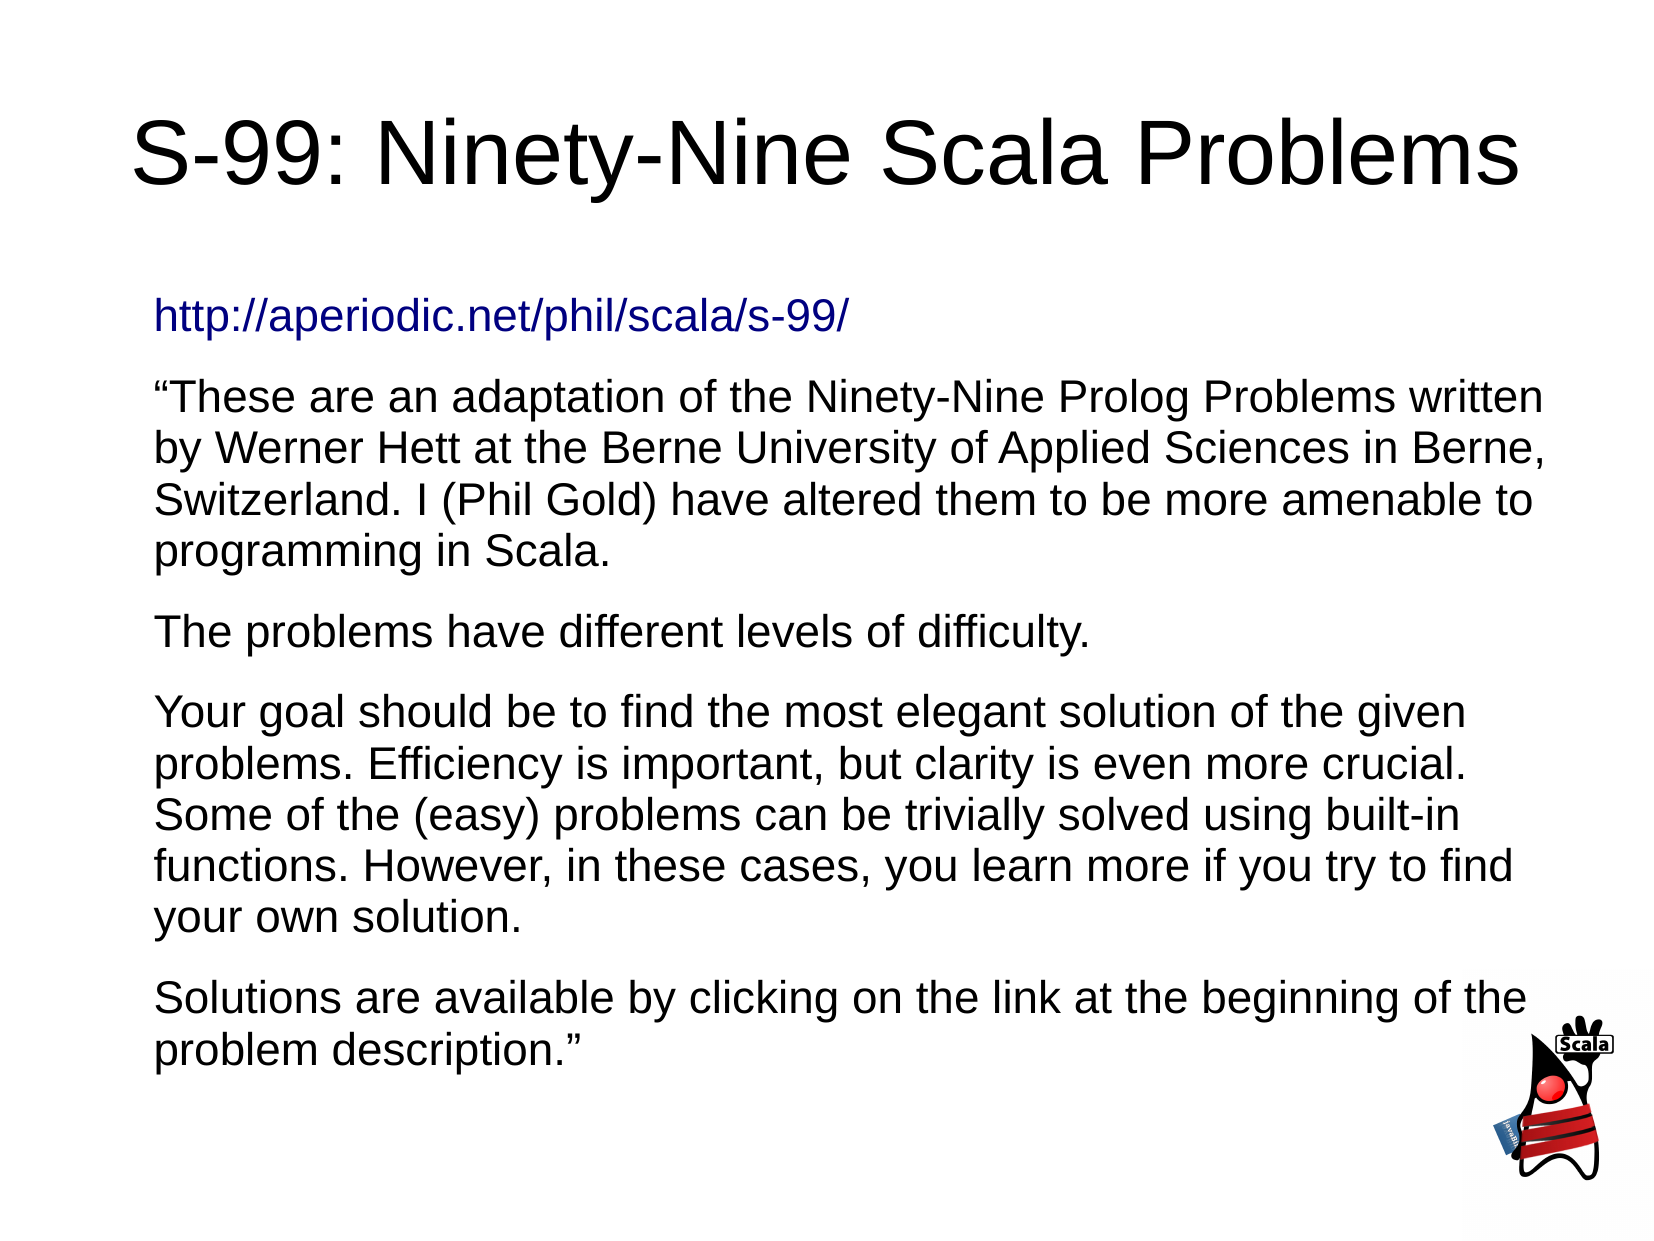

# S-99: Ninety-Nine Scala Problems
http://aperiodic.net/phil/scala/s-99/
“These are an adaptation of the Ninety-Nine Prolog Problems written by Werner Hett at the Berne University of Applied Sciences in Berne, Switzerland. I (Phil Gold) have altered them to be more amenable to programming in Scala.
The problems have different levels of difficulty.
Your goal should be to find the most elegant solution of the given problems. Efficiency is important, but clarity is even more crucial. Some of the (easy) problems can be trivially solved using built-in functions. However, in these cases, you learn more if you try to find your own solution.
Solutions are available by clicking on the link at the beginning of the problem description.”